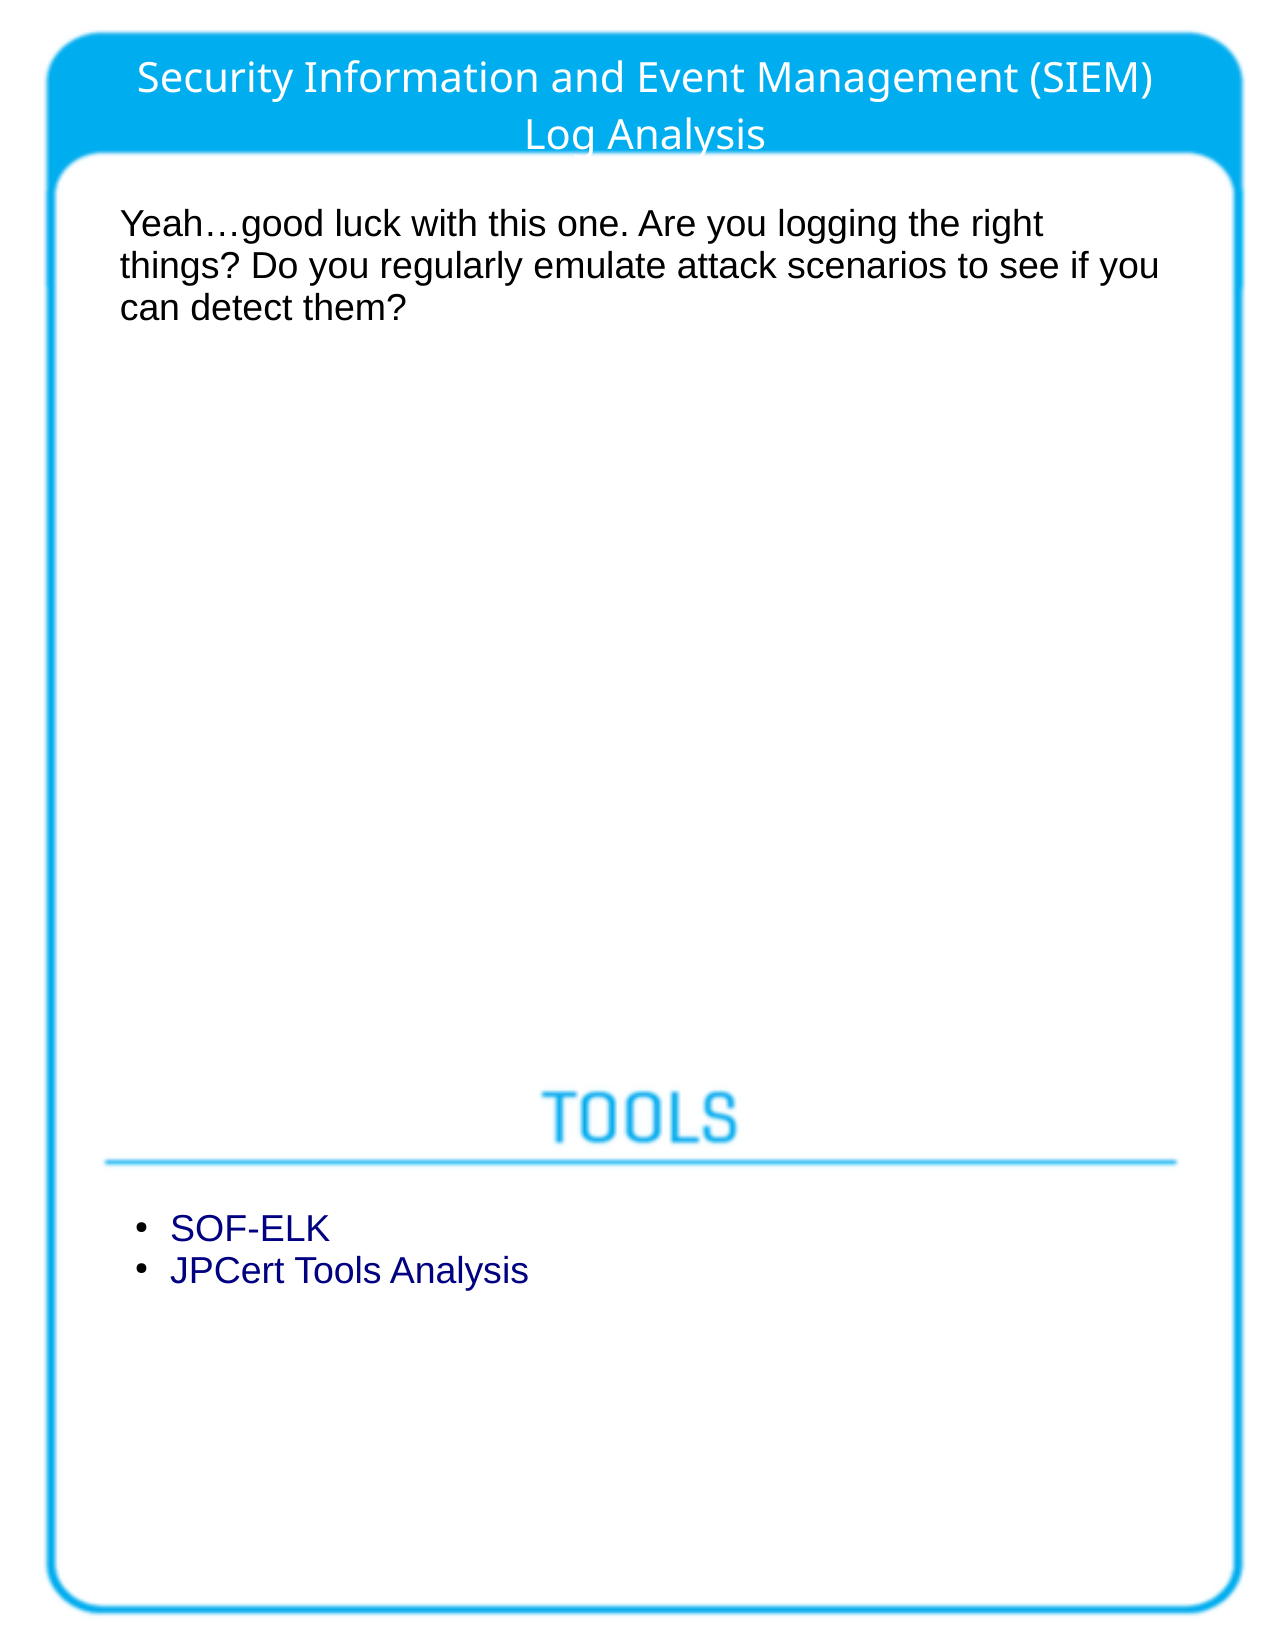

Security Information and Event Management (SIEM) Log Analysis
Yeah…good luck with this one. Are you logging the right things? Do you regularly emulate attack scenarios to see if you can detect them?
SOF-ELK
JPCert Tools Analysis